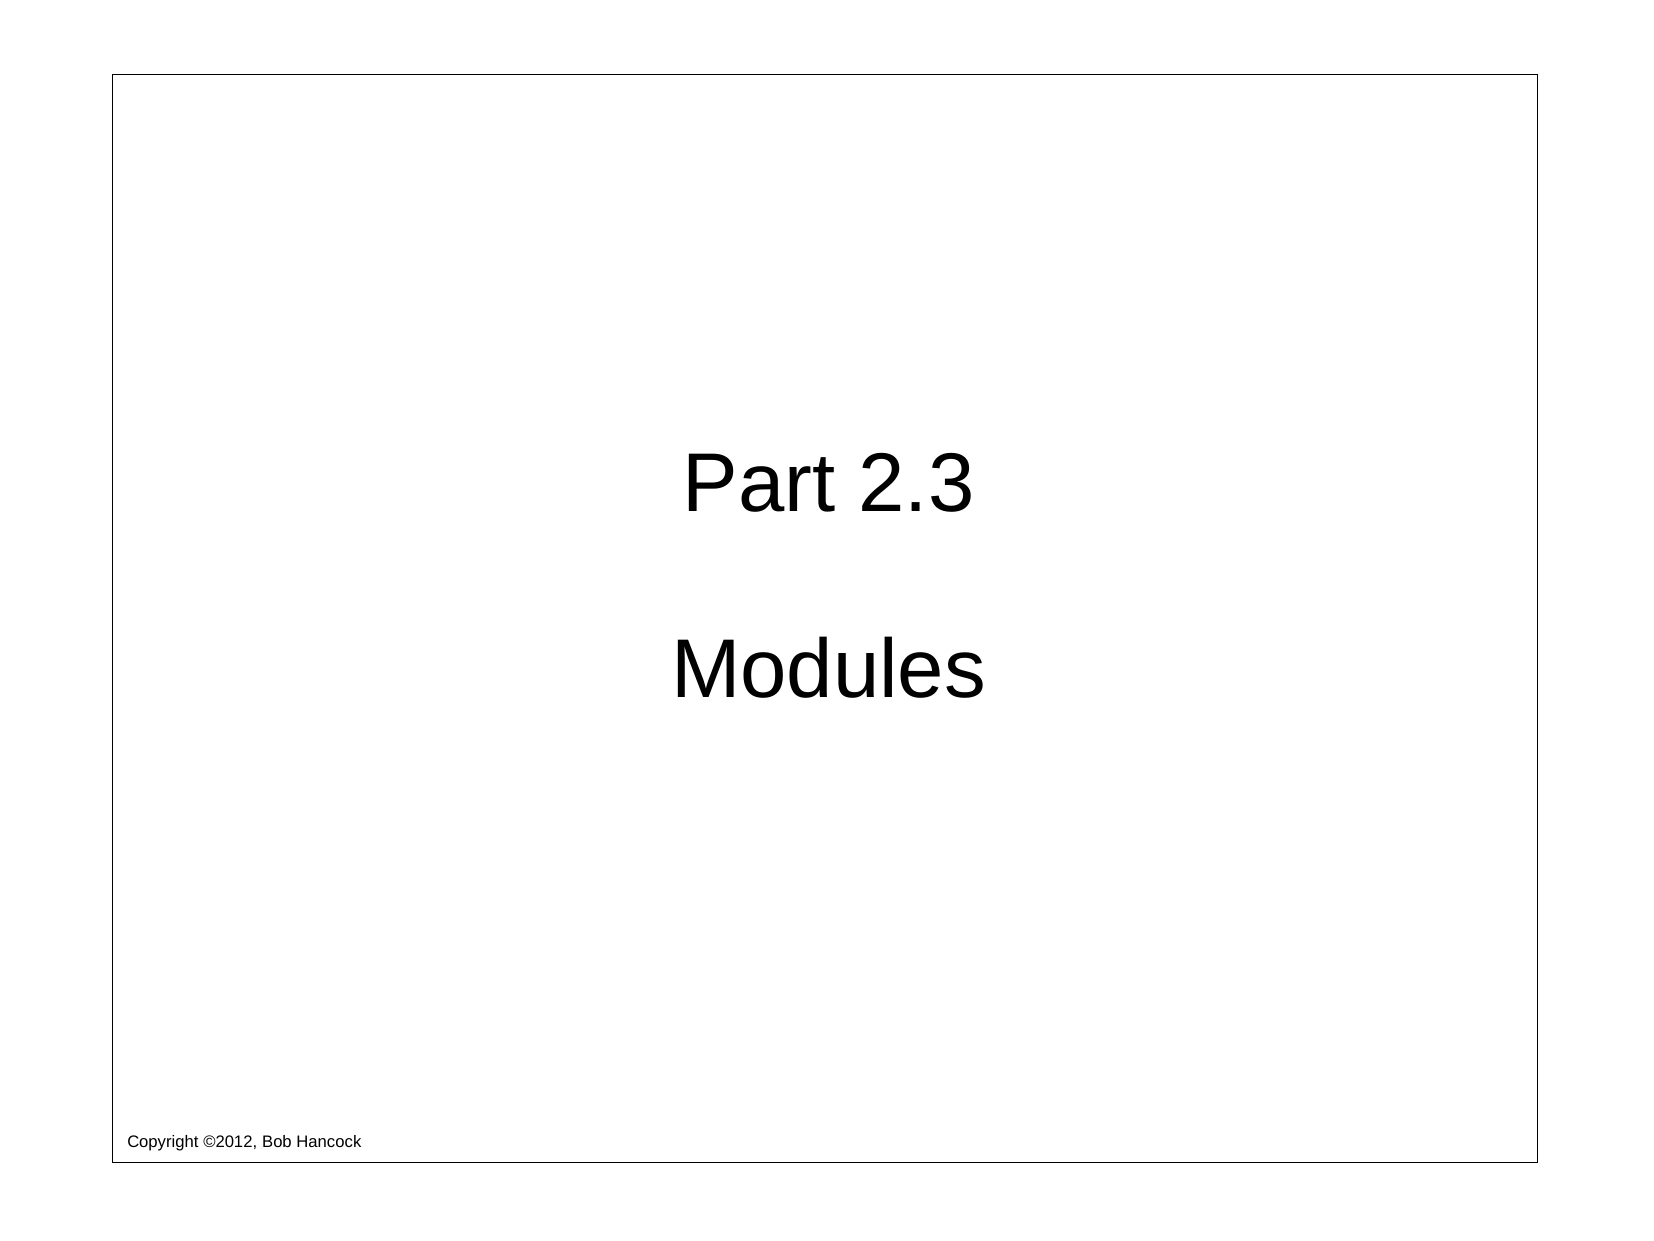

# Part 2.3 Modules
Copyright ©2012, Bob Hancock